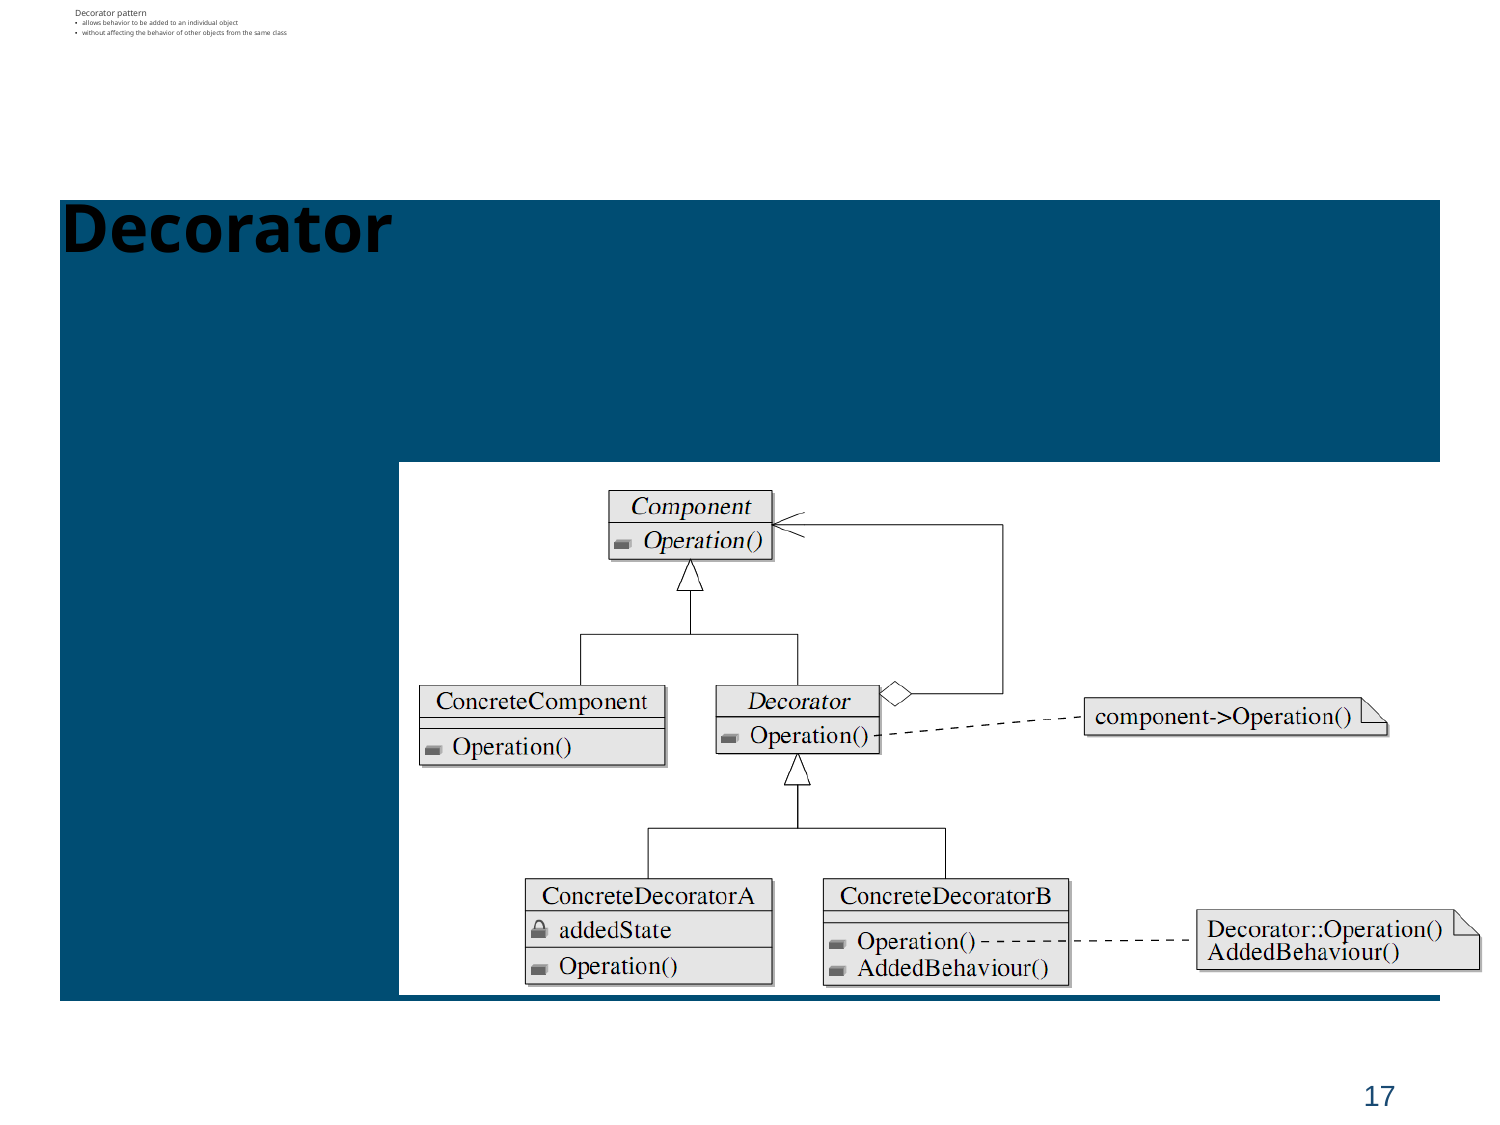

# Decorator pattern
allows behavior to be added to an individual object
without affecting the behavior of other objects from the same class
Decorator
17